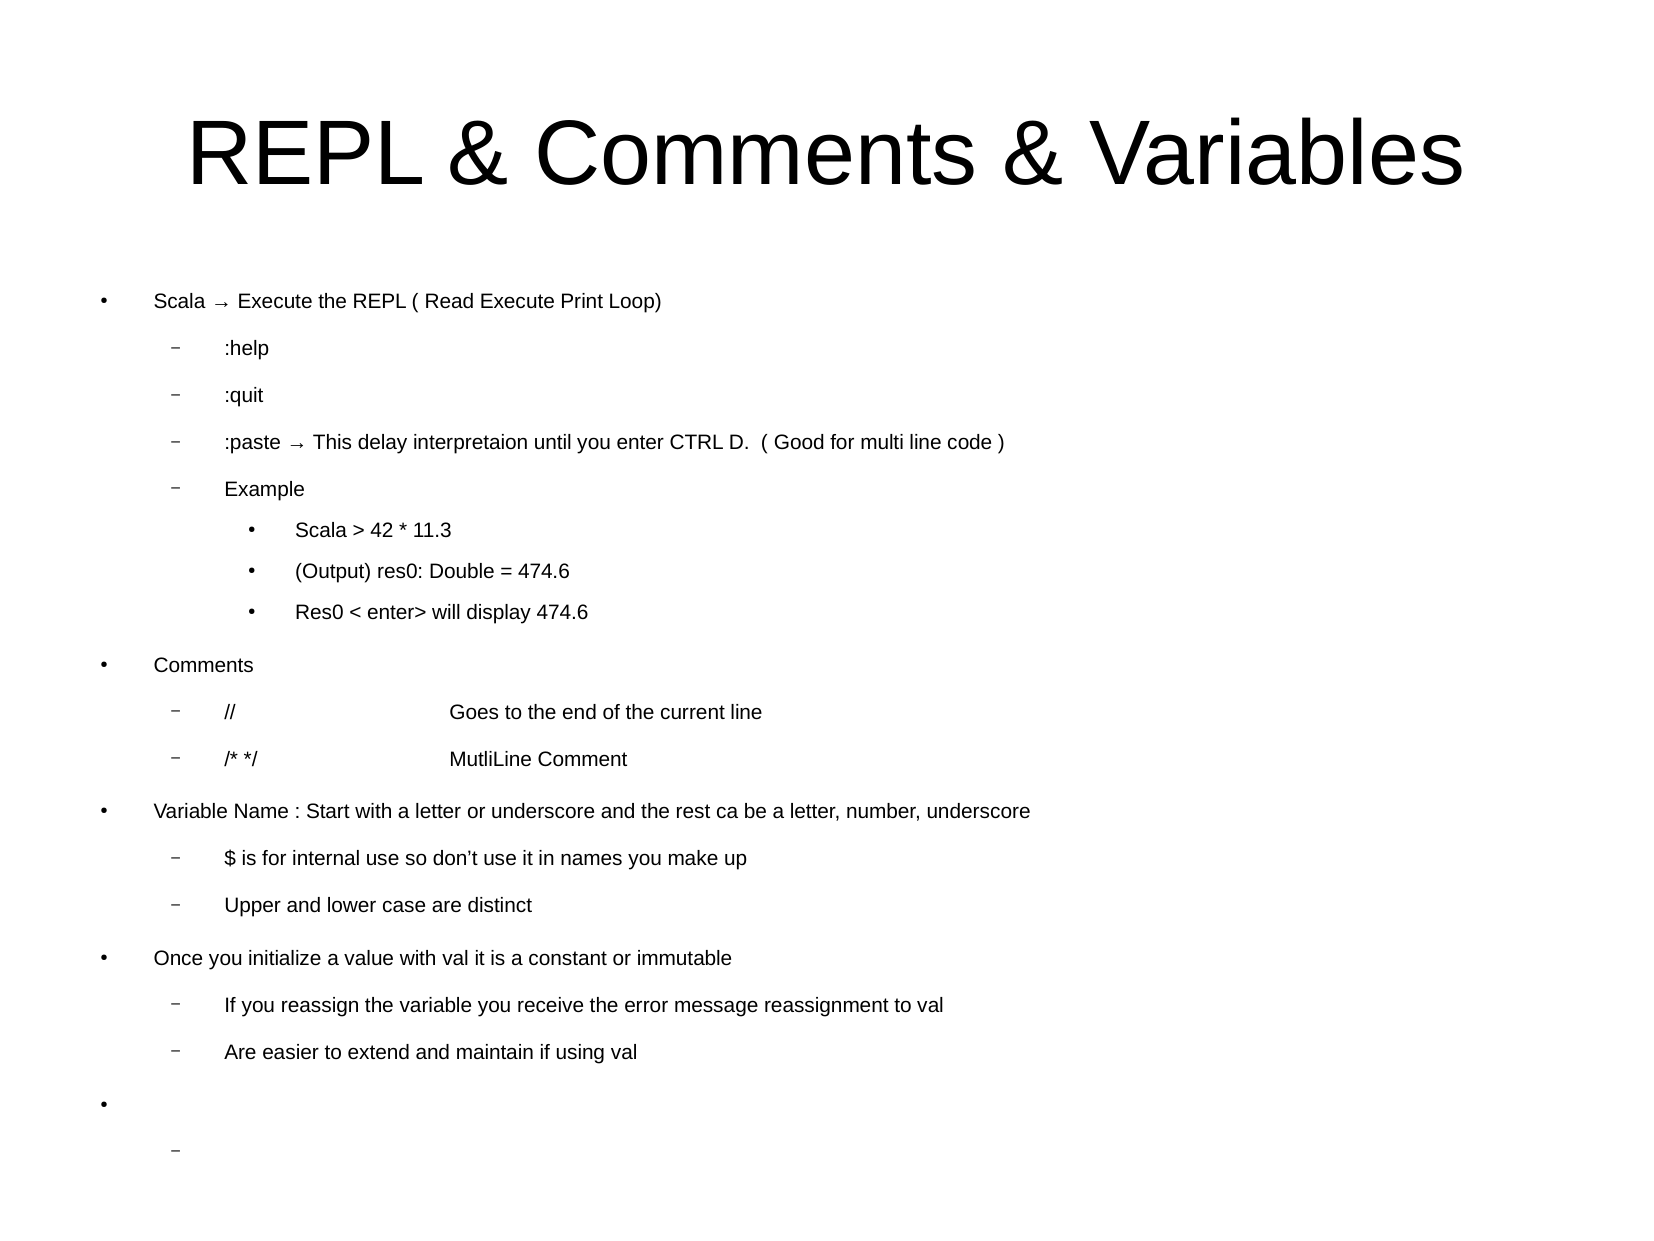

# REPL & Comments & Variables
Scala → Execute the REPL ( Read Execute Print Loop)
:help
:quit
:paste → This delay interpretaion until you enter CTRL D. ( Good for multi line code )
Example
Scala > 42 * 11.3
(Output) res0: Double = 474.6
Res0 < enter> will display 474.6
Comments
// 			Goes to the end of the current line
/* */			MutliLine Comment
Variable Name : Start with a letter or underscore and the rest ca be a letter, number, underscore
$ is for internal use so don’t use it in names you make up
Upper and lower case are distinct
Once you initialize a value with val it is a constant or immutable
If you reassign the variable you receive the error message reassignment to val
Are easier to extend and maintain if using val